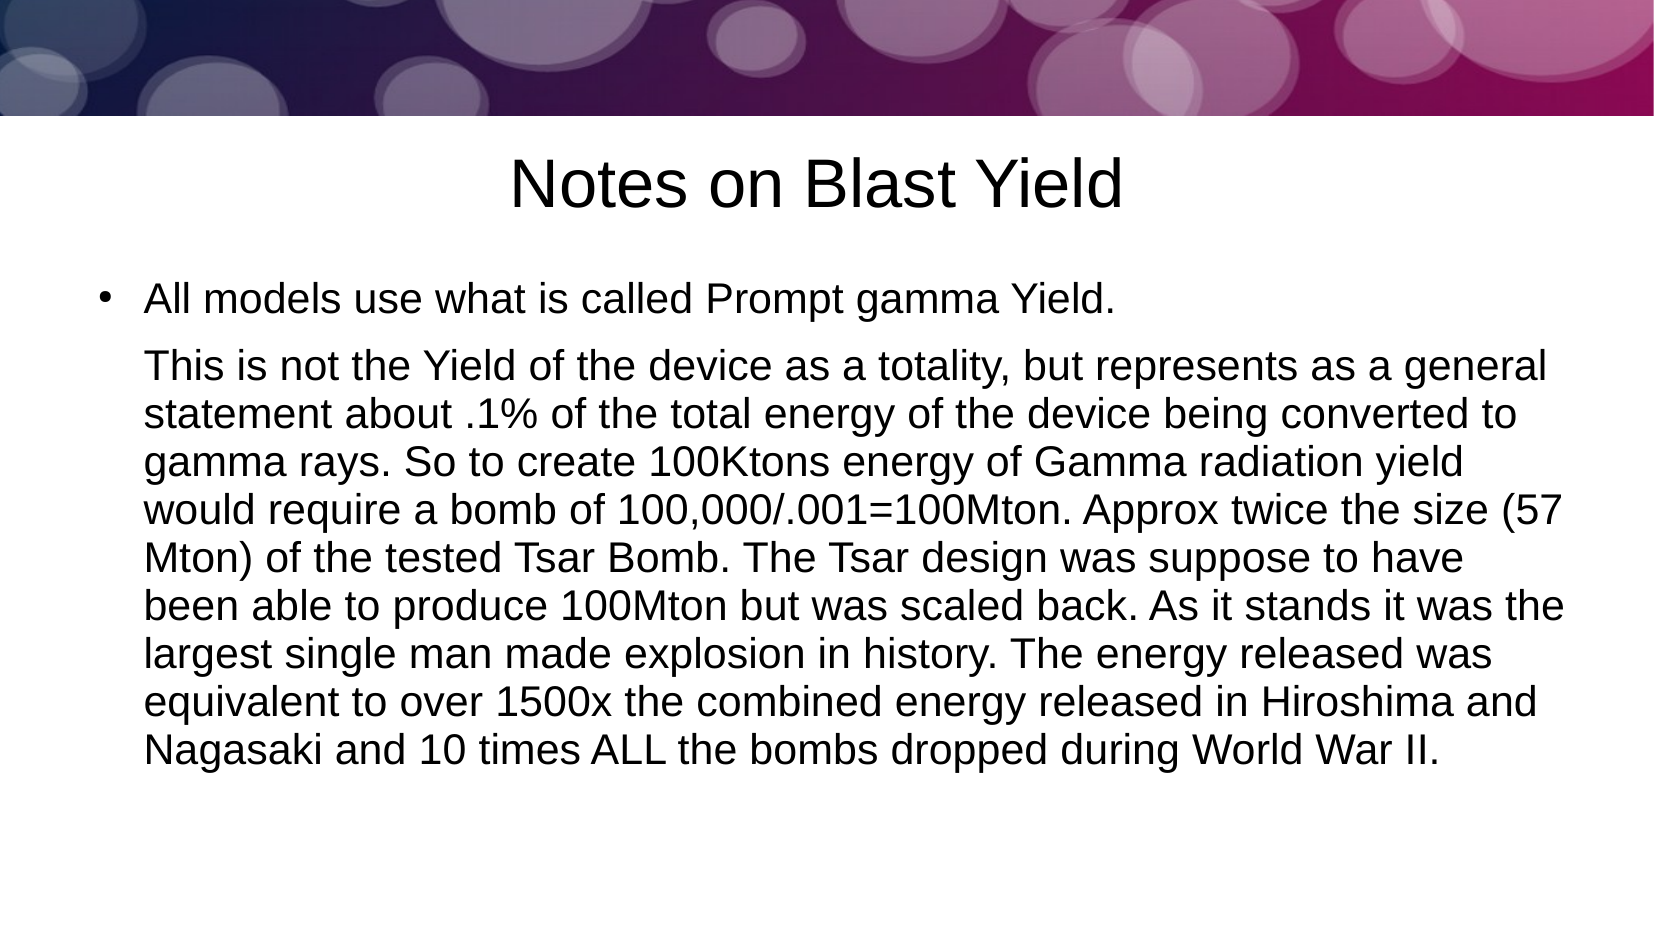

# Notes on Blast Yield
All models use what is called Prompt gamma Yield.
This is not the Yield of the device as a totality, but represents as a general statement about .1% of the total energy of the device being converted to gamma rays. So to create 100Ktons energy of Gamma radiation yield would require a bomb of 100,000/.001=100Mton. Approx twice the size (57 Mton) of the tested Tsar Bomb. The Tsar design was suppose to have been able to produce 100Mton but was scaled back. As it stands it was the largest single man made explosion in history. The energy released was equivalent to over 1500x the combined energy released in Hiroshima and Nagasaki and 10 times ALL the bombs dropped during World War II.